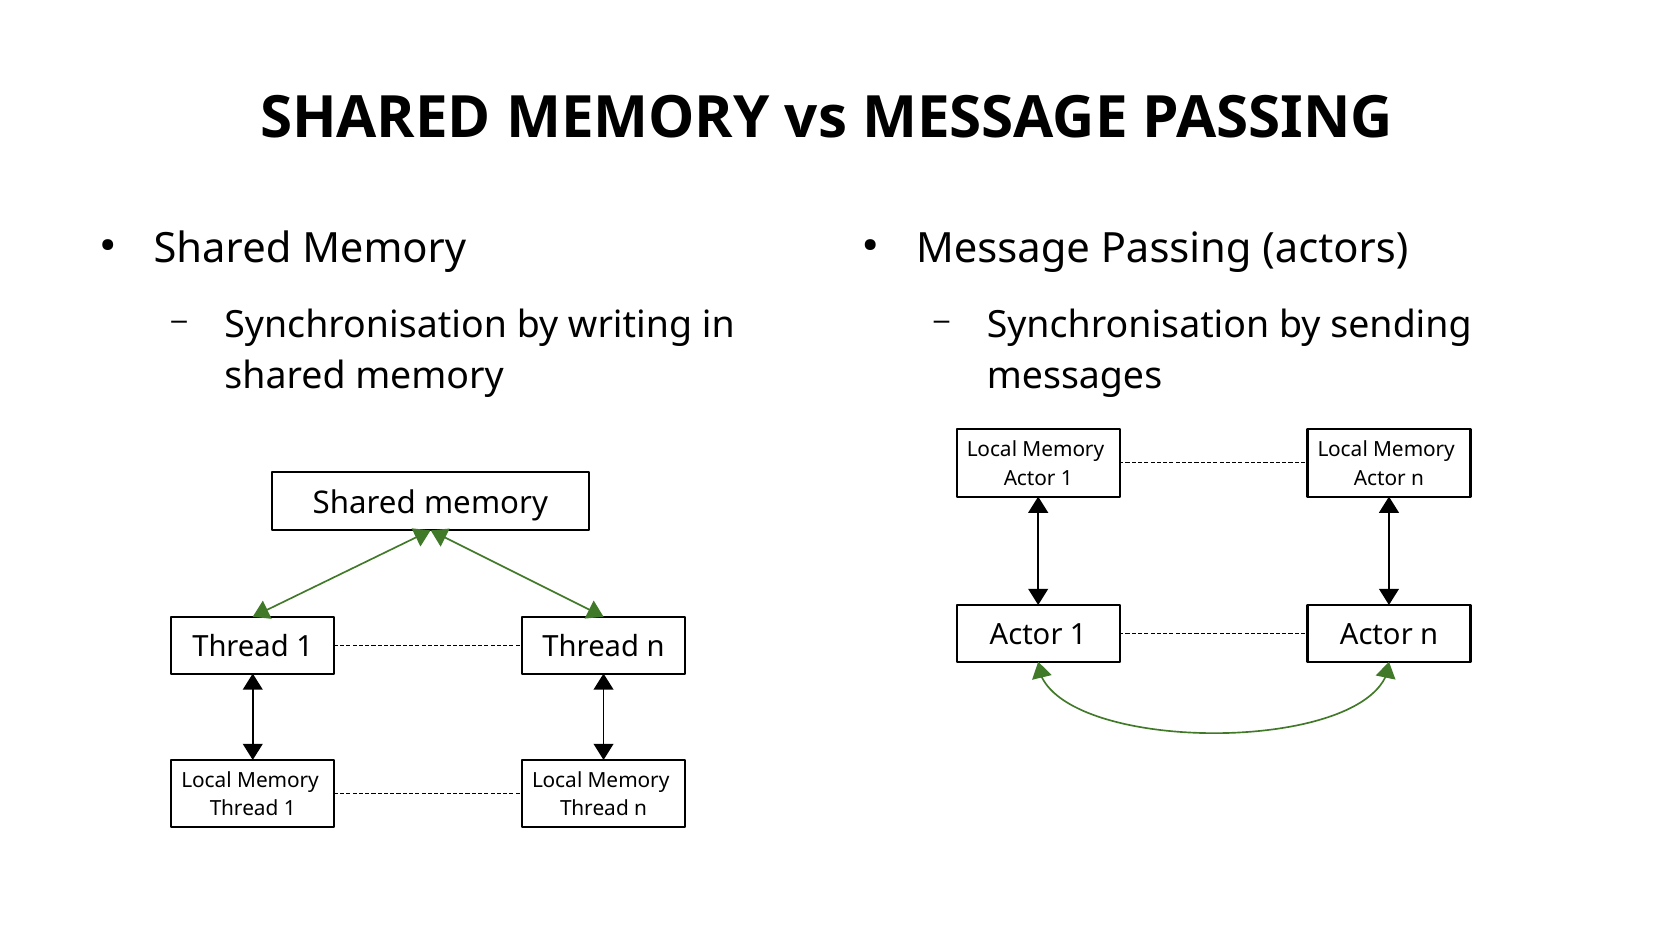

# SHARED MEMORY vs MESSAGE PASSING
Shared Memory
Synchronisation by writing in shared memory
Message Passing (actors)
Synchronisation by sending messages
Local Memory
Actor 1
Local Memory
Actor n
Shared memory
Actor 1
Actor n
Thread 1
Thread n
Local Memory
Thread 1
Local Memory
Thread n